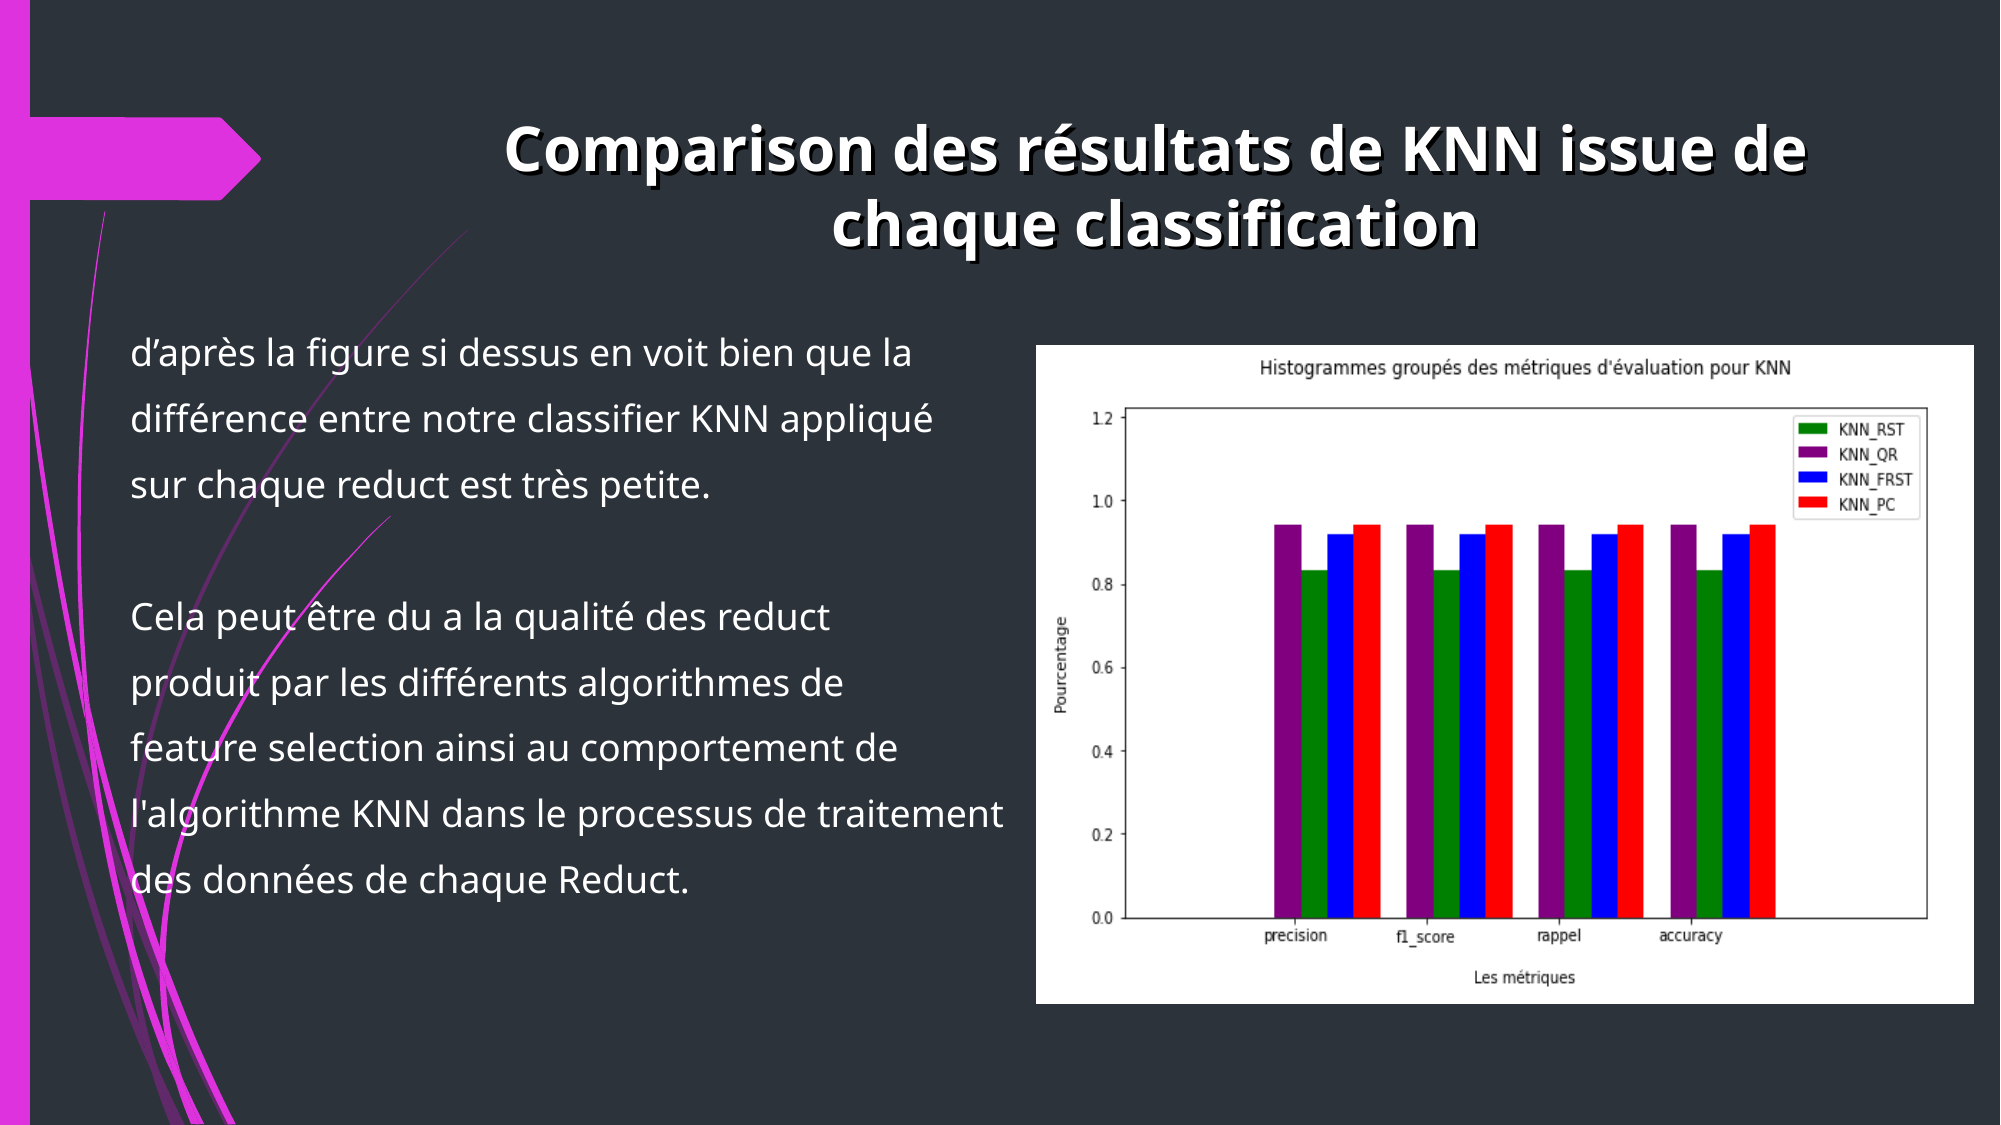

# Comparison des résultats de KNN issue de chaque classification
d’après la figure si dessus en voit bien que la
différence entre notre classifier KNN appliqué
sur chaque reduct est très petite.
Cela peut être du a la qualité des reduct
produit par les différents algorithmes de
feature selection ainsi au comportement de
l'algorithme KNN dans le processus de traitement
des données de chaque Reduct.